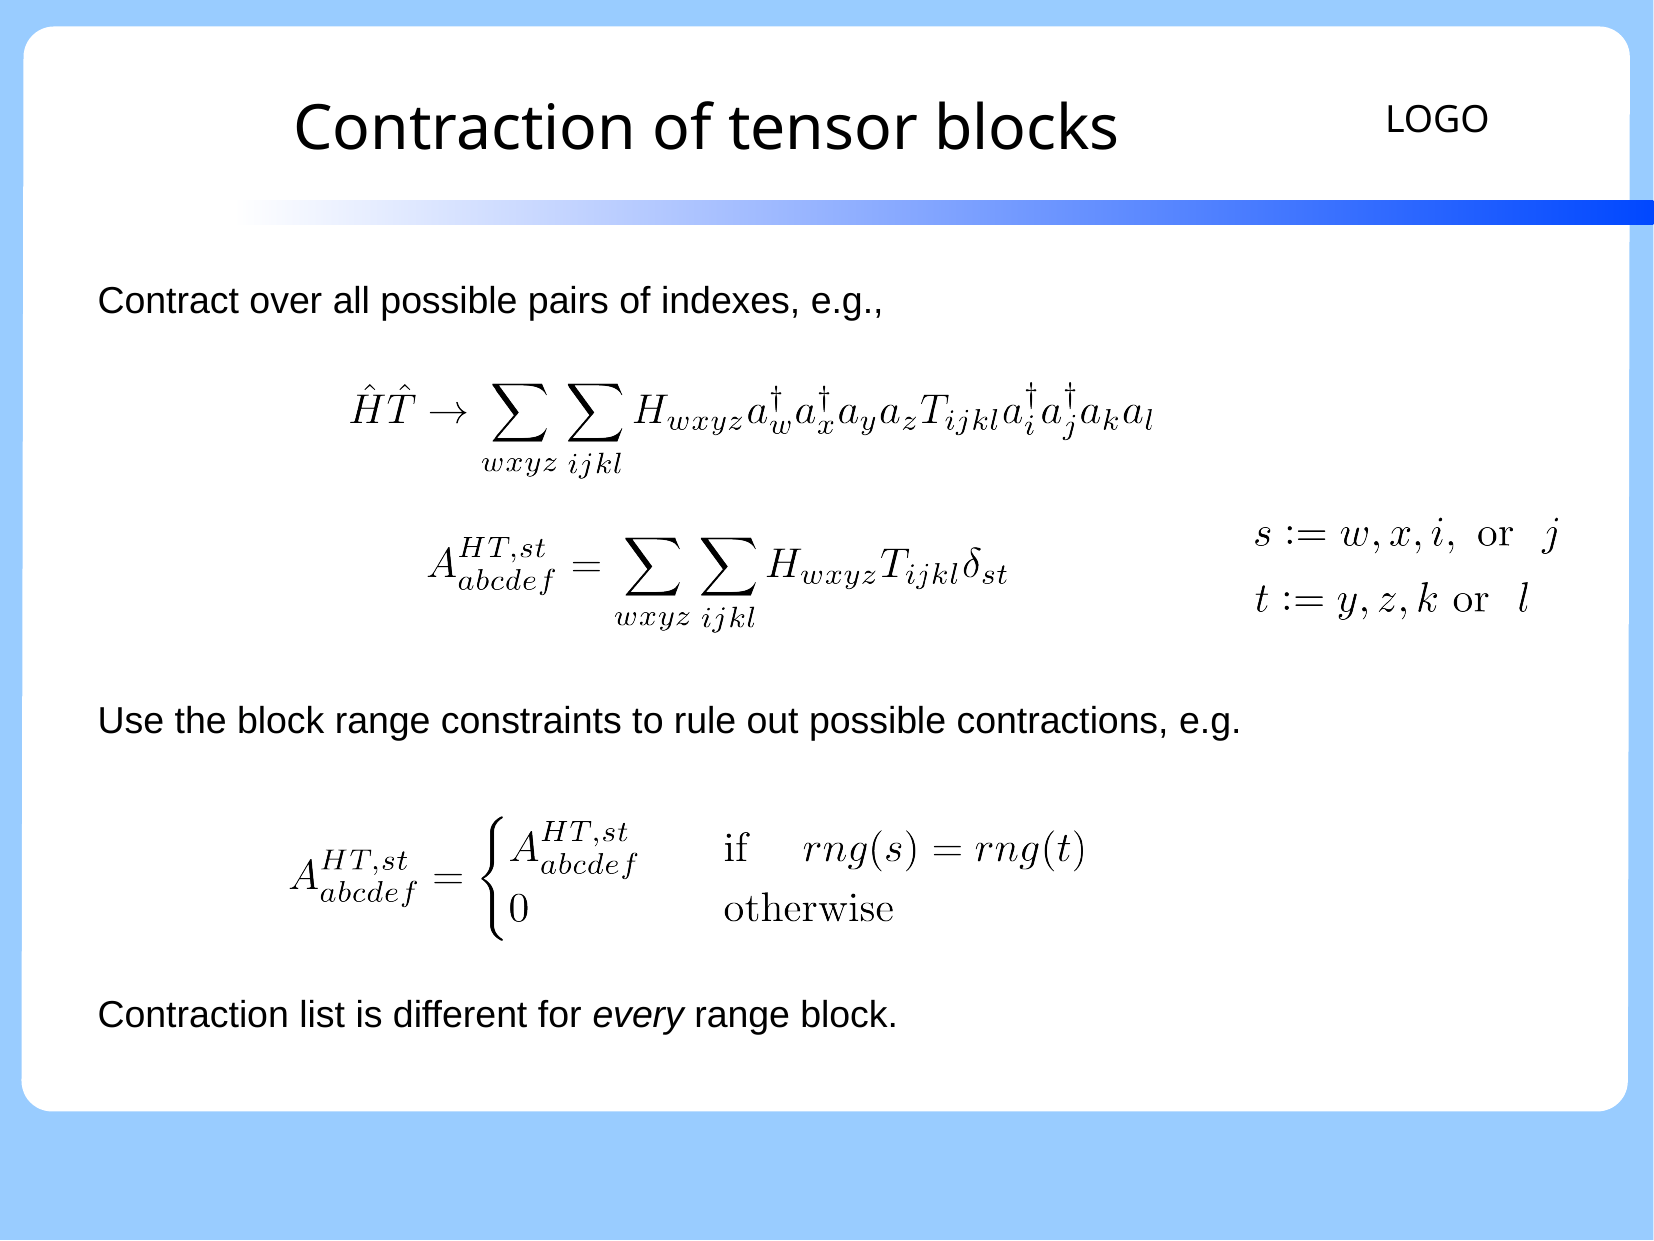

# Contraction of tensor blocks
Contract over all possible pairs of indexes, e.g.,
Use the block range constraints to rule out possible contractions, e.g.
Contraction list is different for every range block.